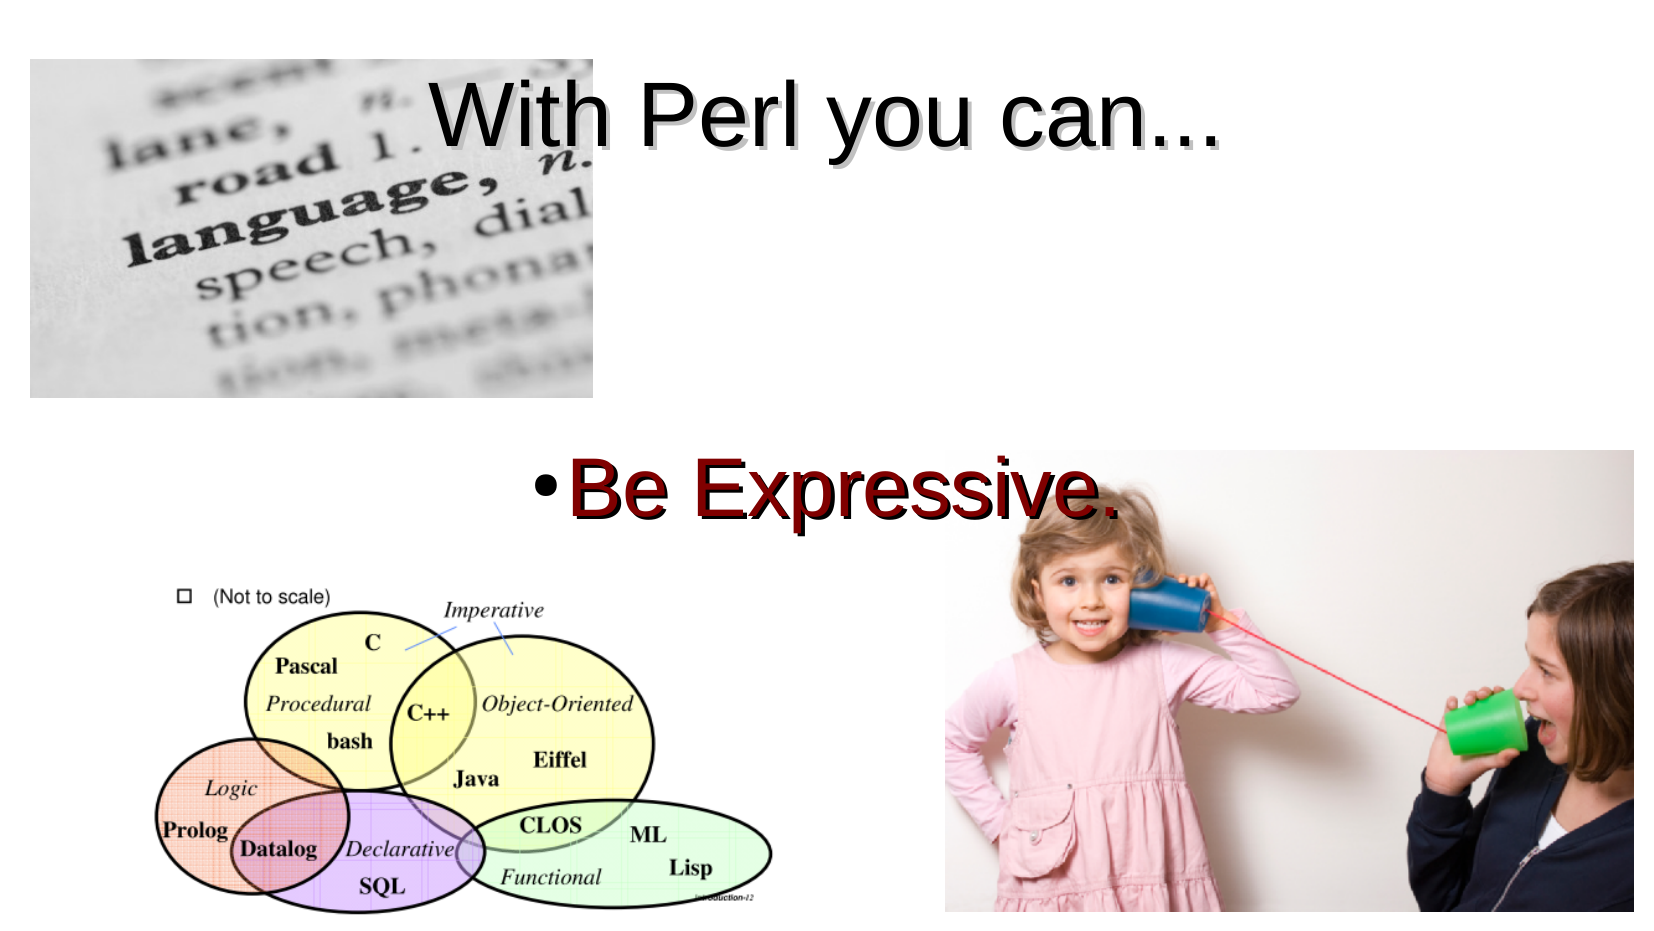

# With Perl you can...
Be Expressive.